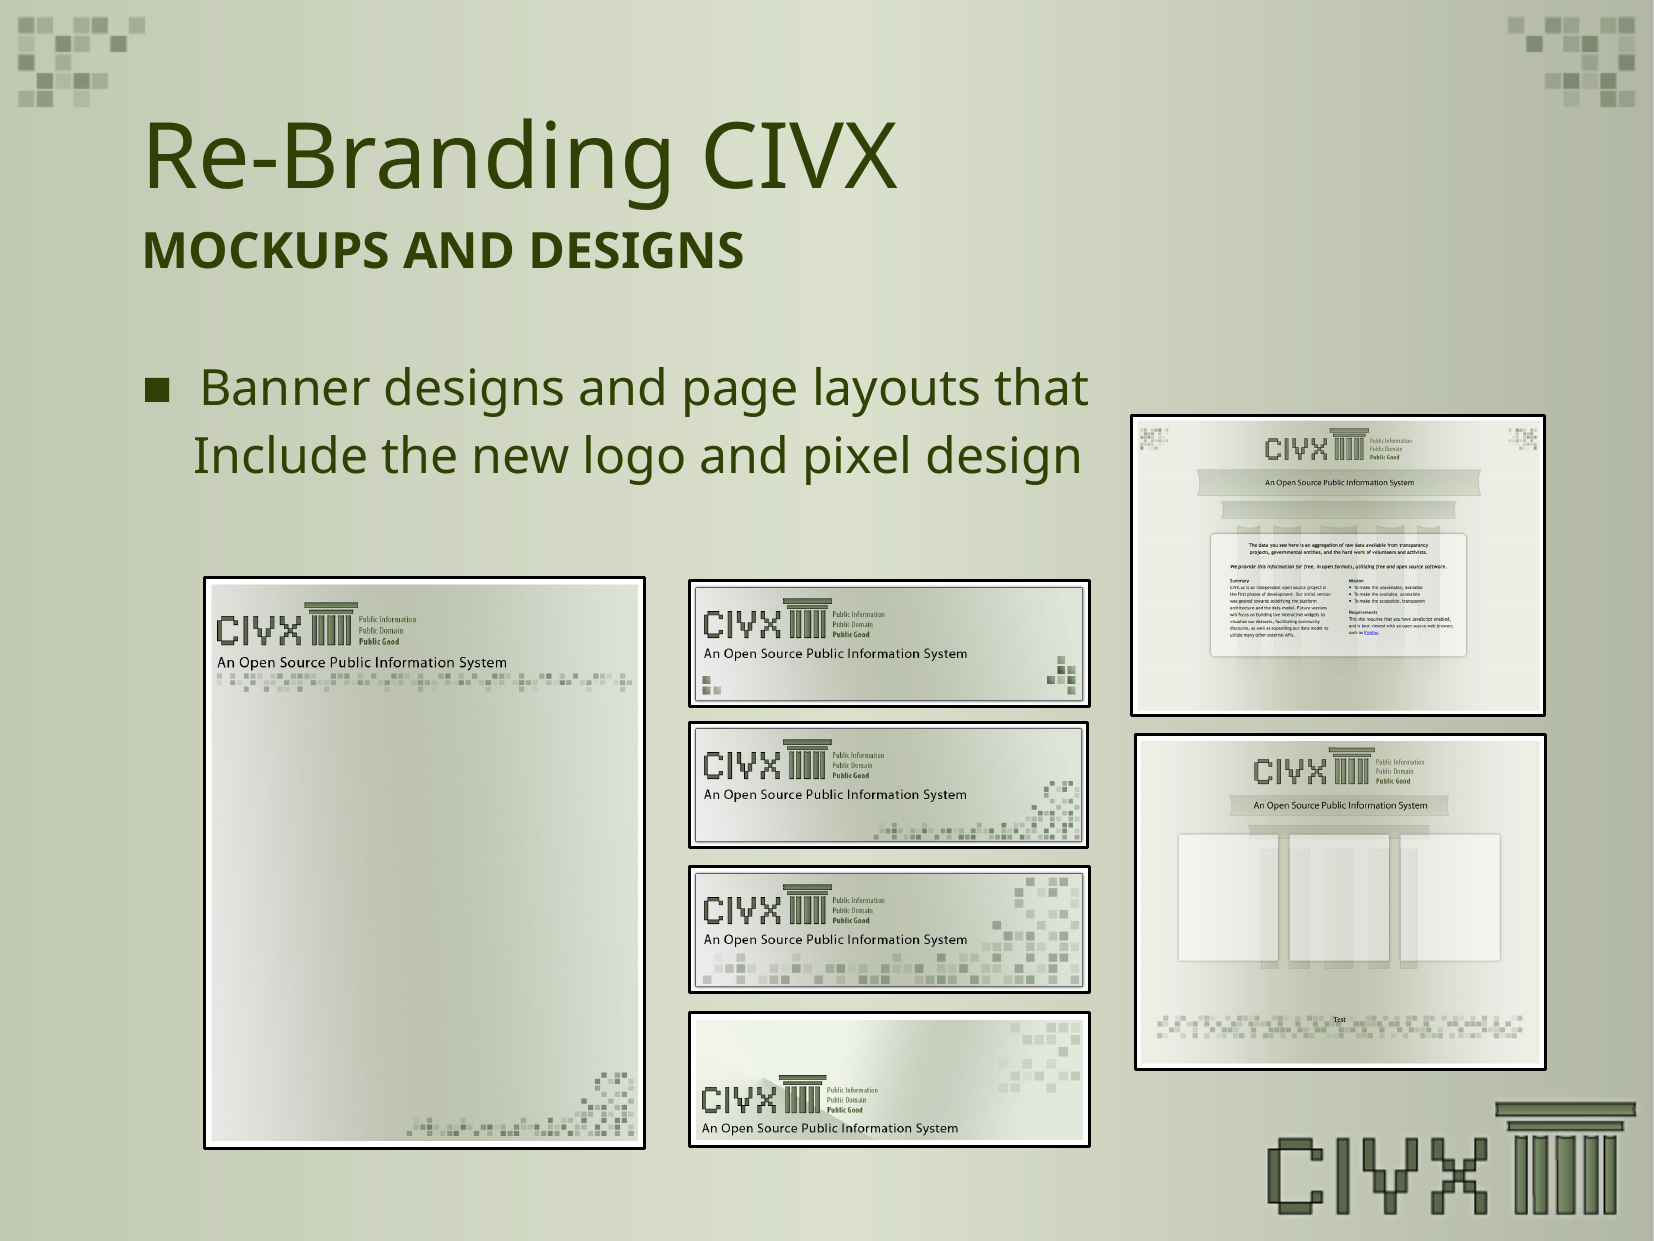

# Re-Branding CIVX
MOCKUPS AND DESIGNS
n Banner designs and page layouts that
 Include the new logo and pixel design